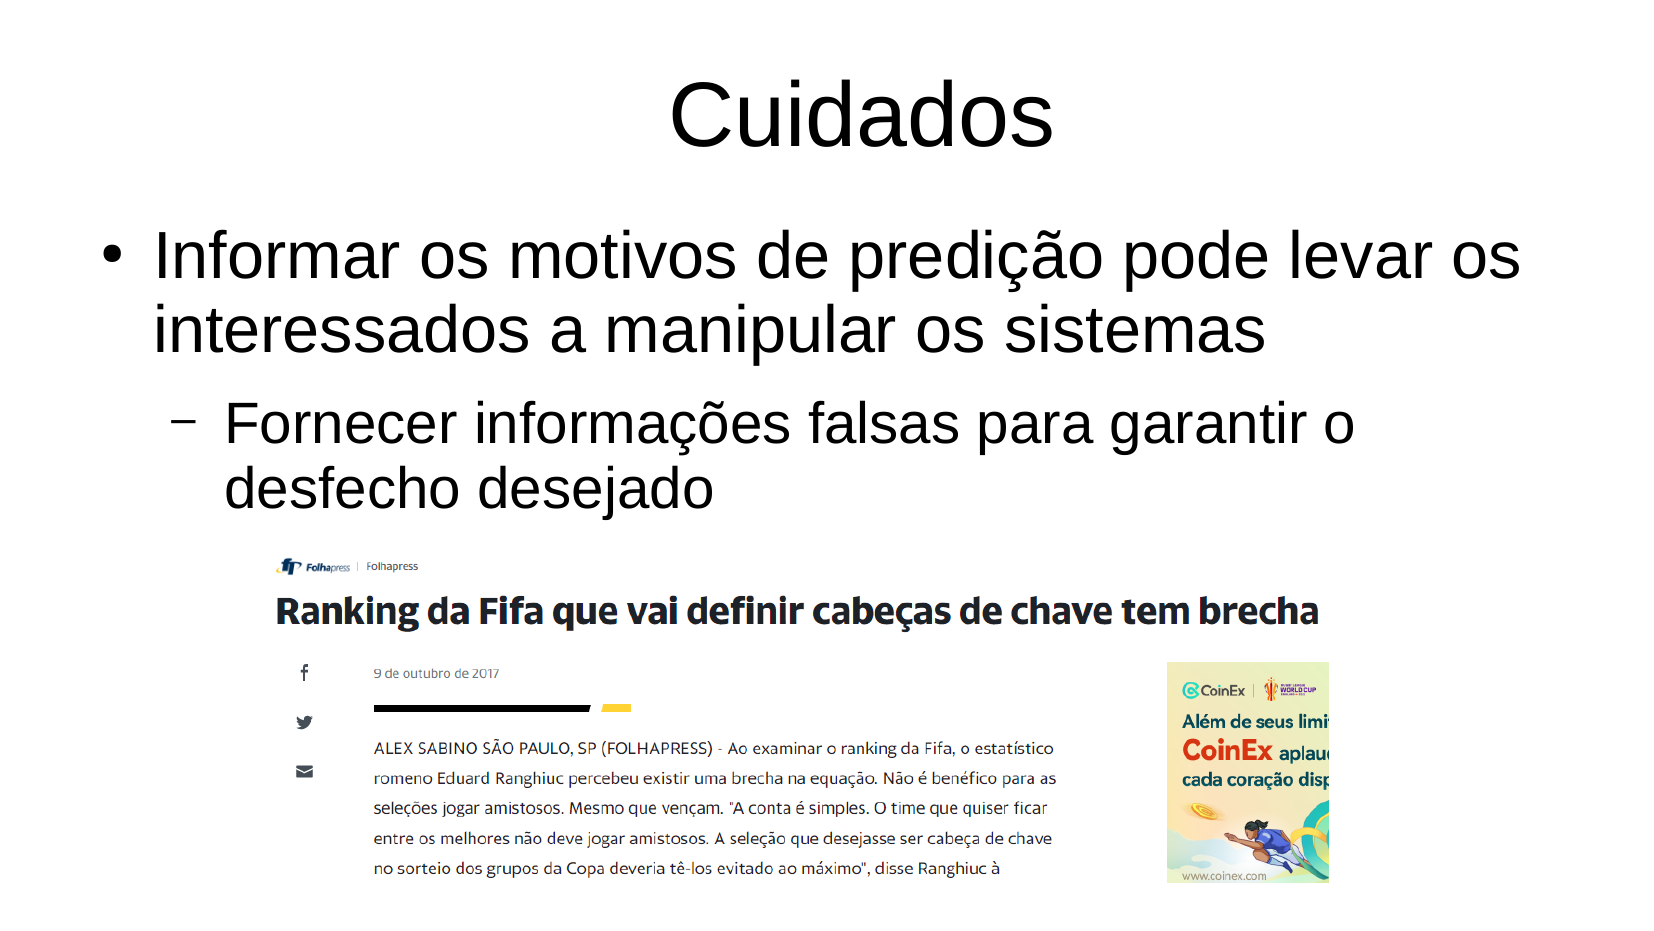

# Cuidados
Informar os motivos de predição pode levar os interessados a manipular os sistemas
Fornecer informações falsas para garantir o desfecho desejado